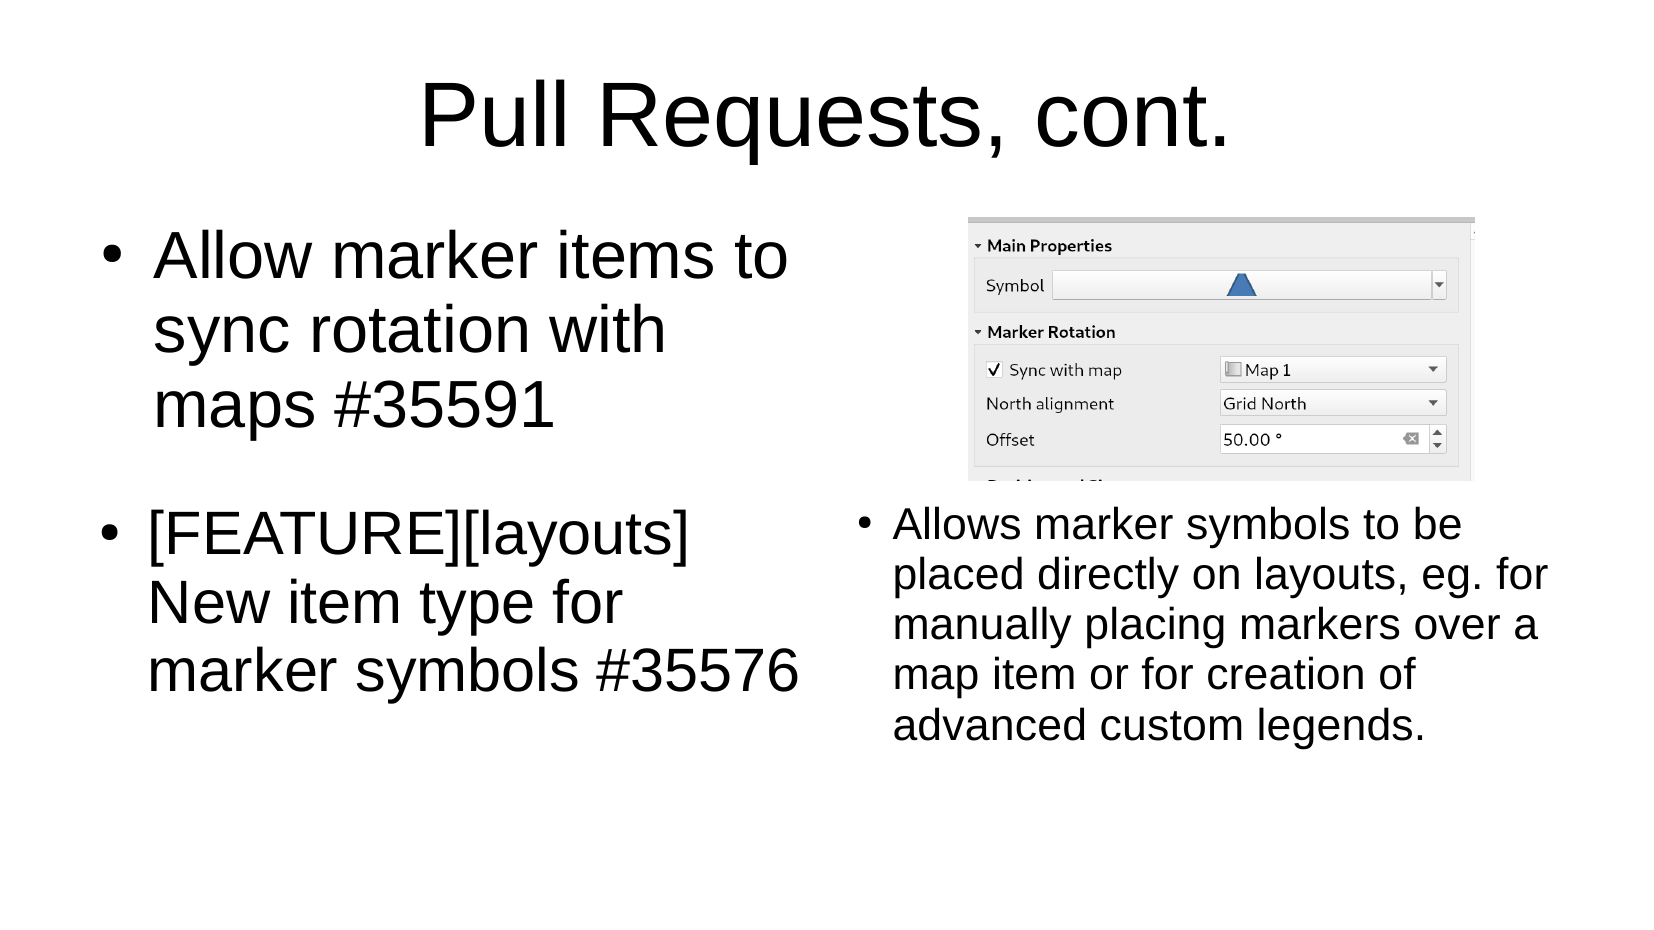

# Pull Requests, cont.
Allow marker items to sync rotation with maps #35591
[FEATURE][layouts] New item type for marker symbols #35576
Allows marker symbols to be placed directly on layouts, eg. for manually placing markers over a map item or for creation of advanced custom legends.